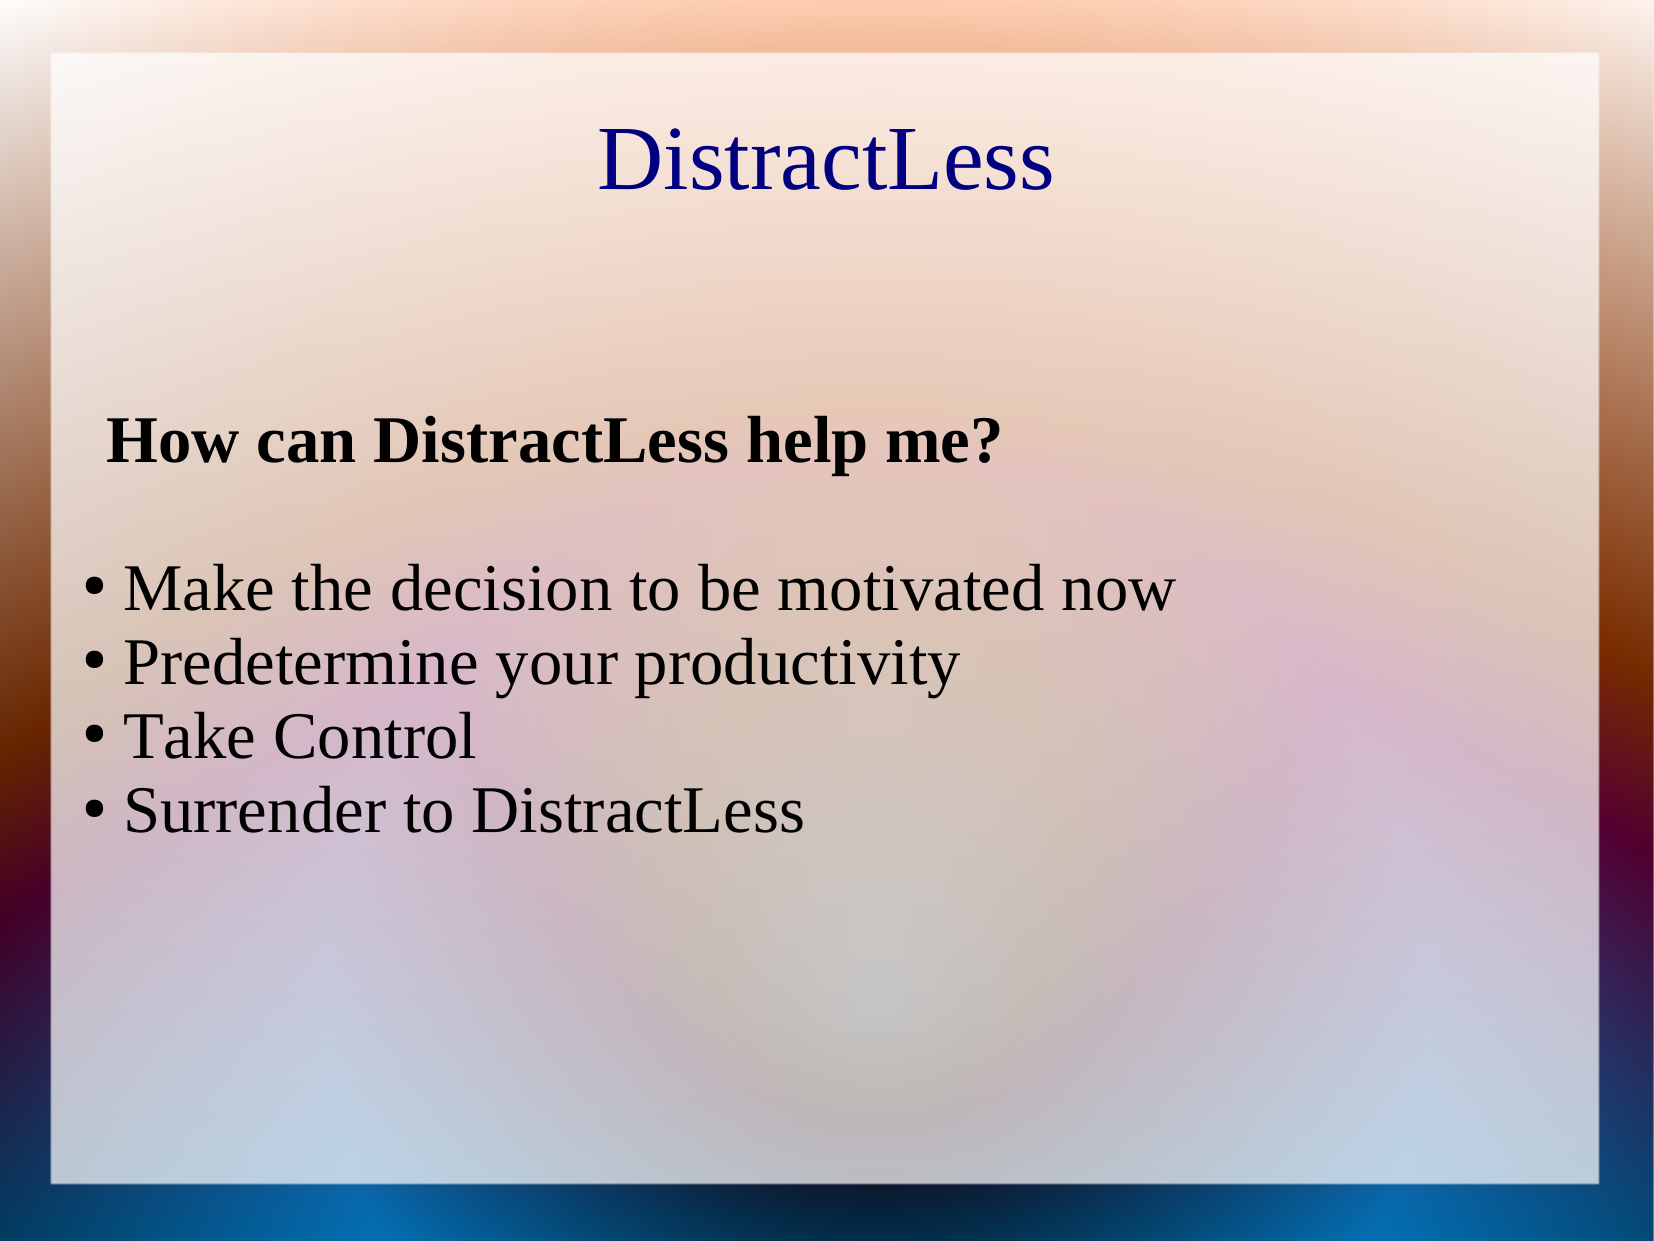

# DistractLess
How can DistractLess help me?
 Make the decision to be motivated now
 Predetermine your productivity
 Take Control
 Surrender to DistractLess